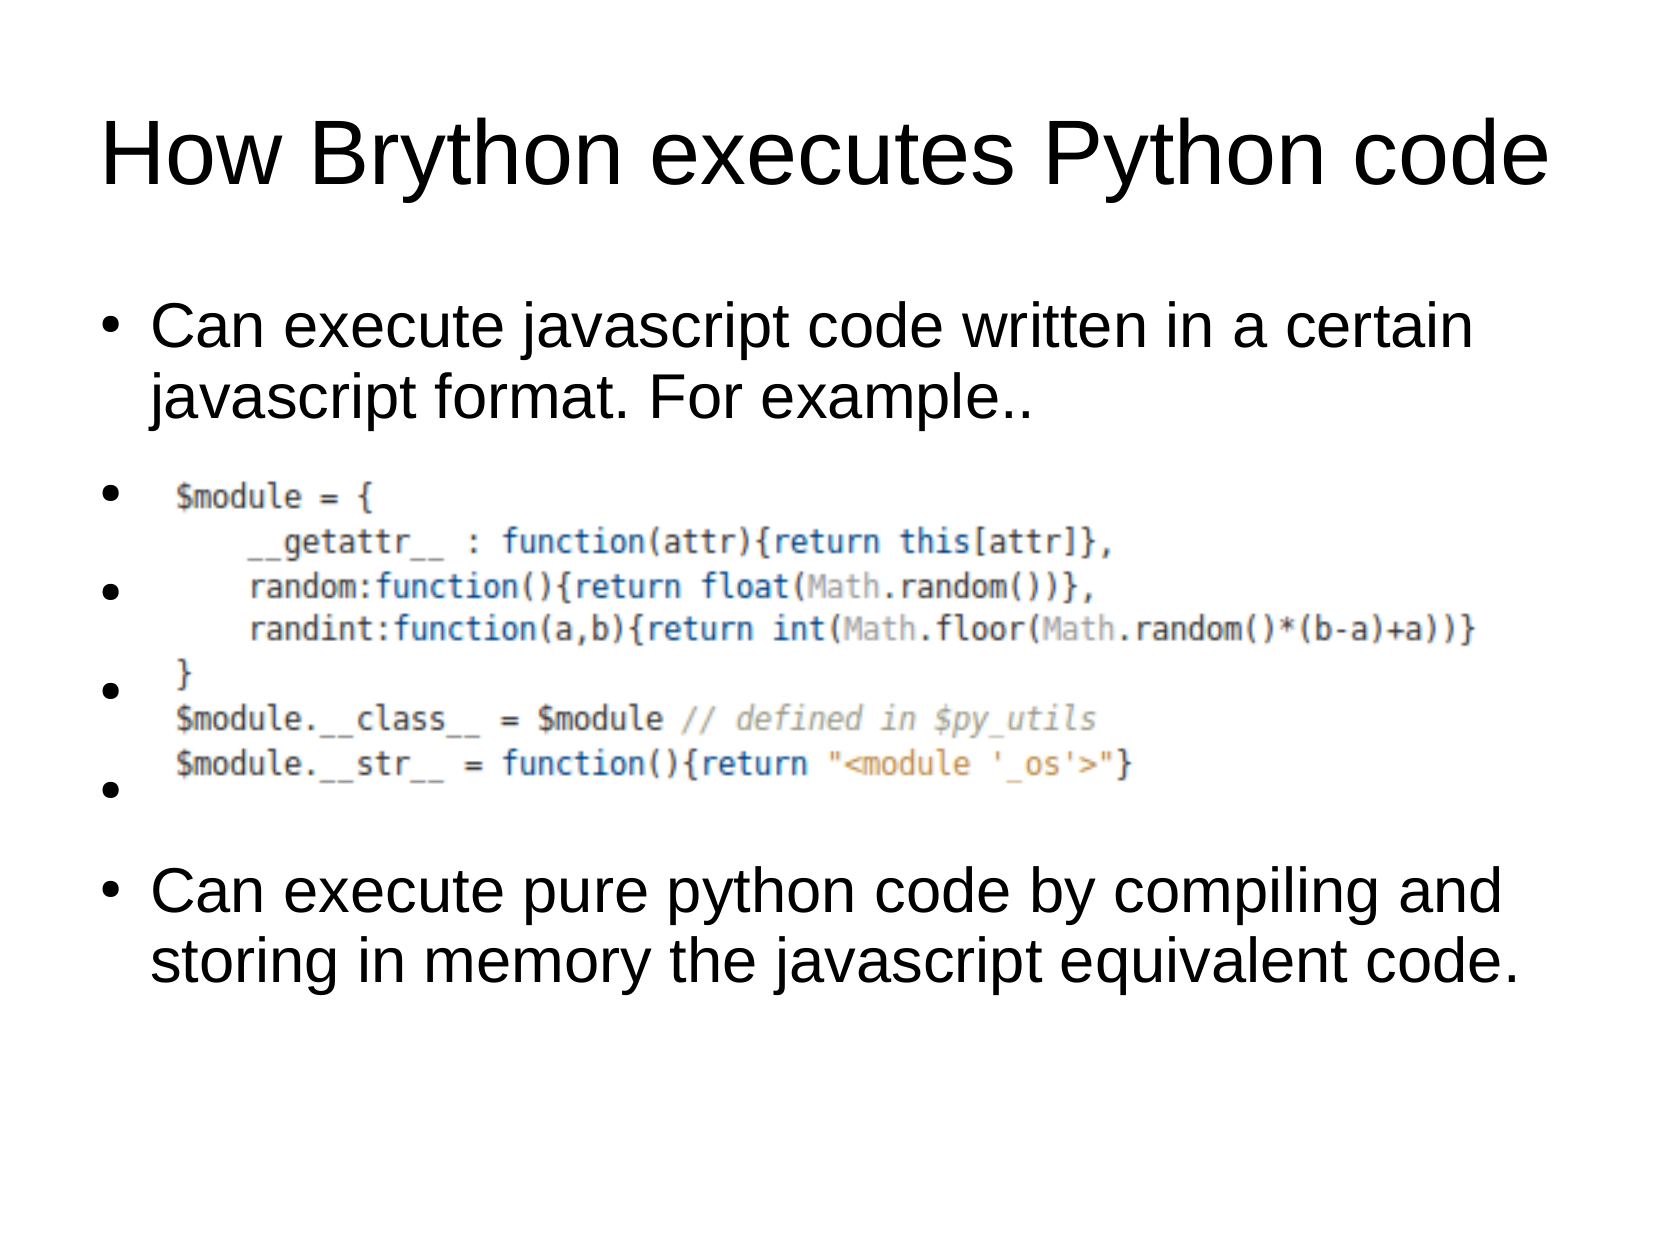

# How Brython executes Python code
Can execute javascript code written in a certain javascript format. For example..
Can execute pure python code by compiling and storing in memory the javascript equivalent code.